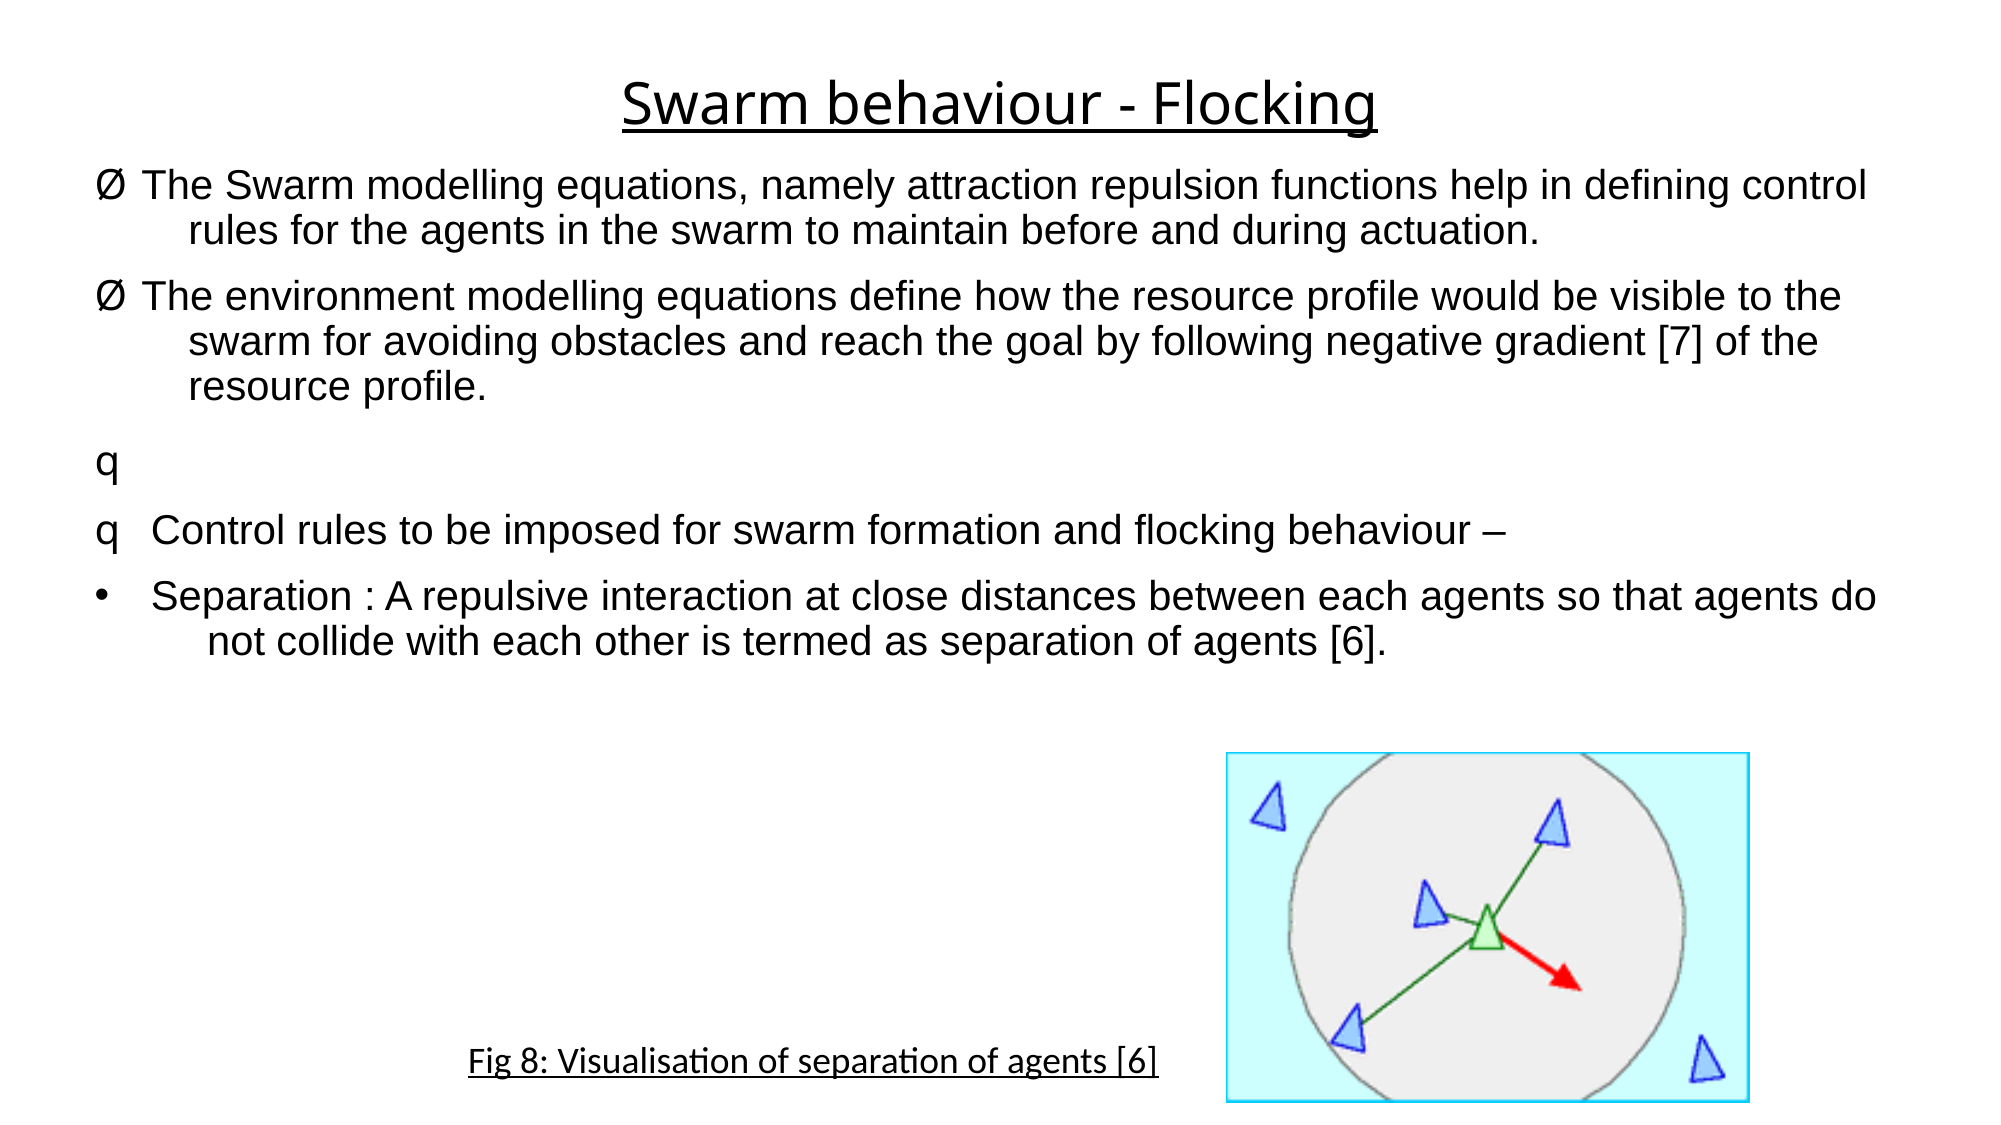

# Swarm behaviour - Flocking
The Swarm modelling equations, namely attraction repulsion functions help in defining control rules for the agents in the swarm to maintain before and during actuation.
The environment modelling equations define how the resource profile would be visible to the swarm for avoiding obstacles and reach the goal by following negative gradient [7] of the resource profile.
Control rules to be imposed for swarm formation and flocking behaviour –
Separation : A repulsive interaction at close distances between each agents so that agents do not collide with each other is termed as separation of agents [6].
Fig 8: Visualisation of separation of agents [6]